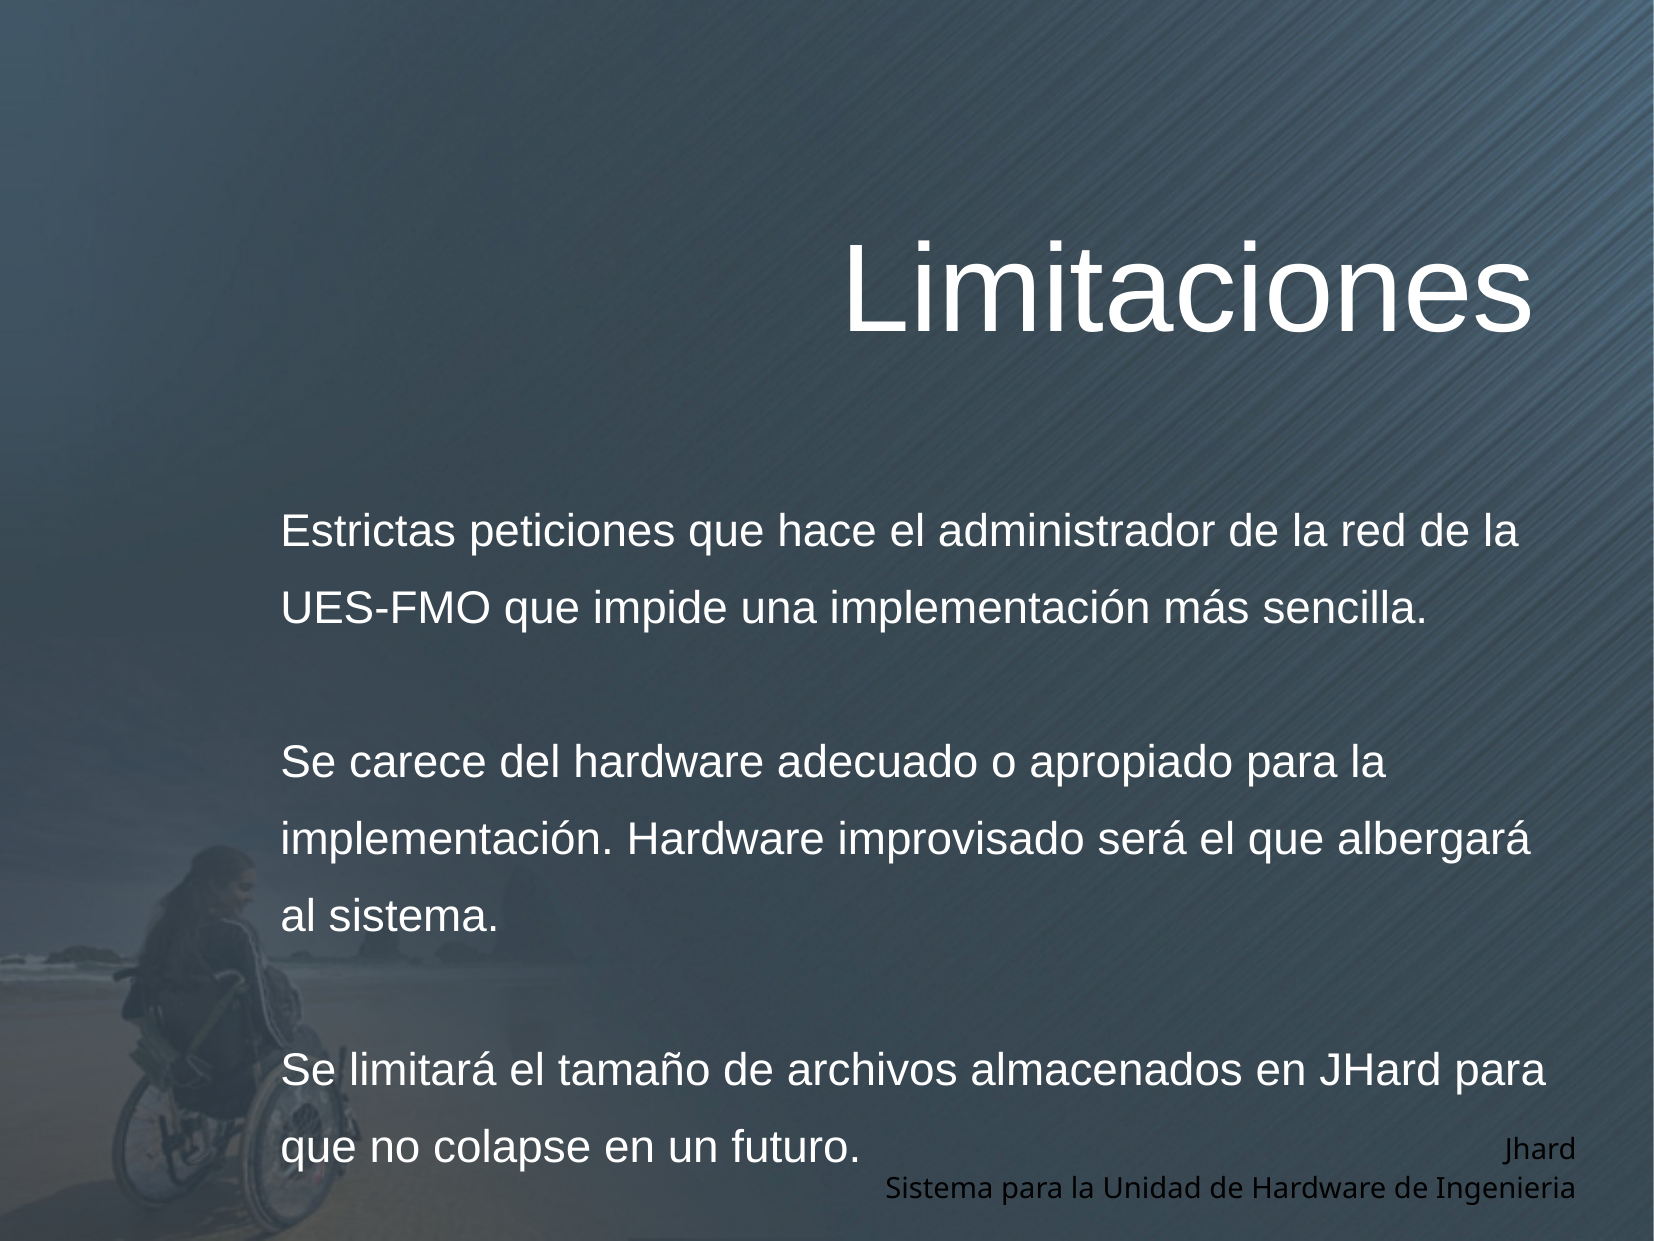

# Limitaciones
Estrictas peticiones que hace el administrador de la red de la UES-FMO que impide una implementación más sencilla.
Se carece del hardware adecuado o apropiado para la implementación. Hardware improvisado será el que albergará al sistema.
Se limitará el tamaño de archivos almacenados en JHard para que no colapse en un futuro.